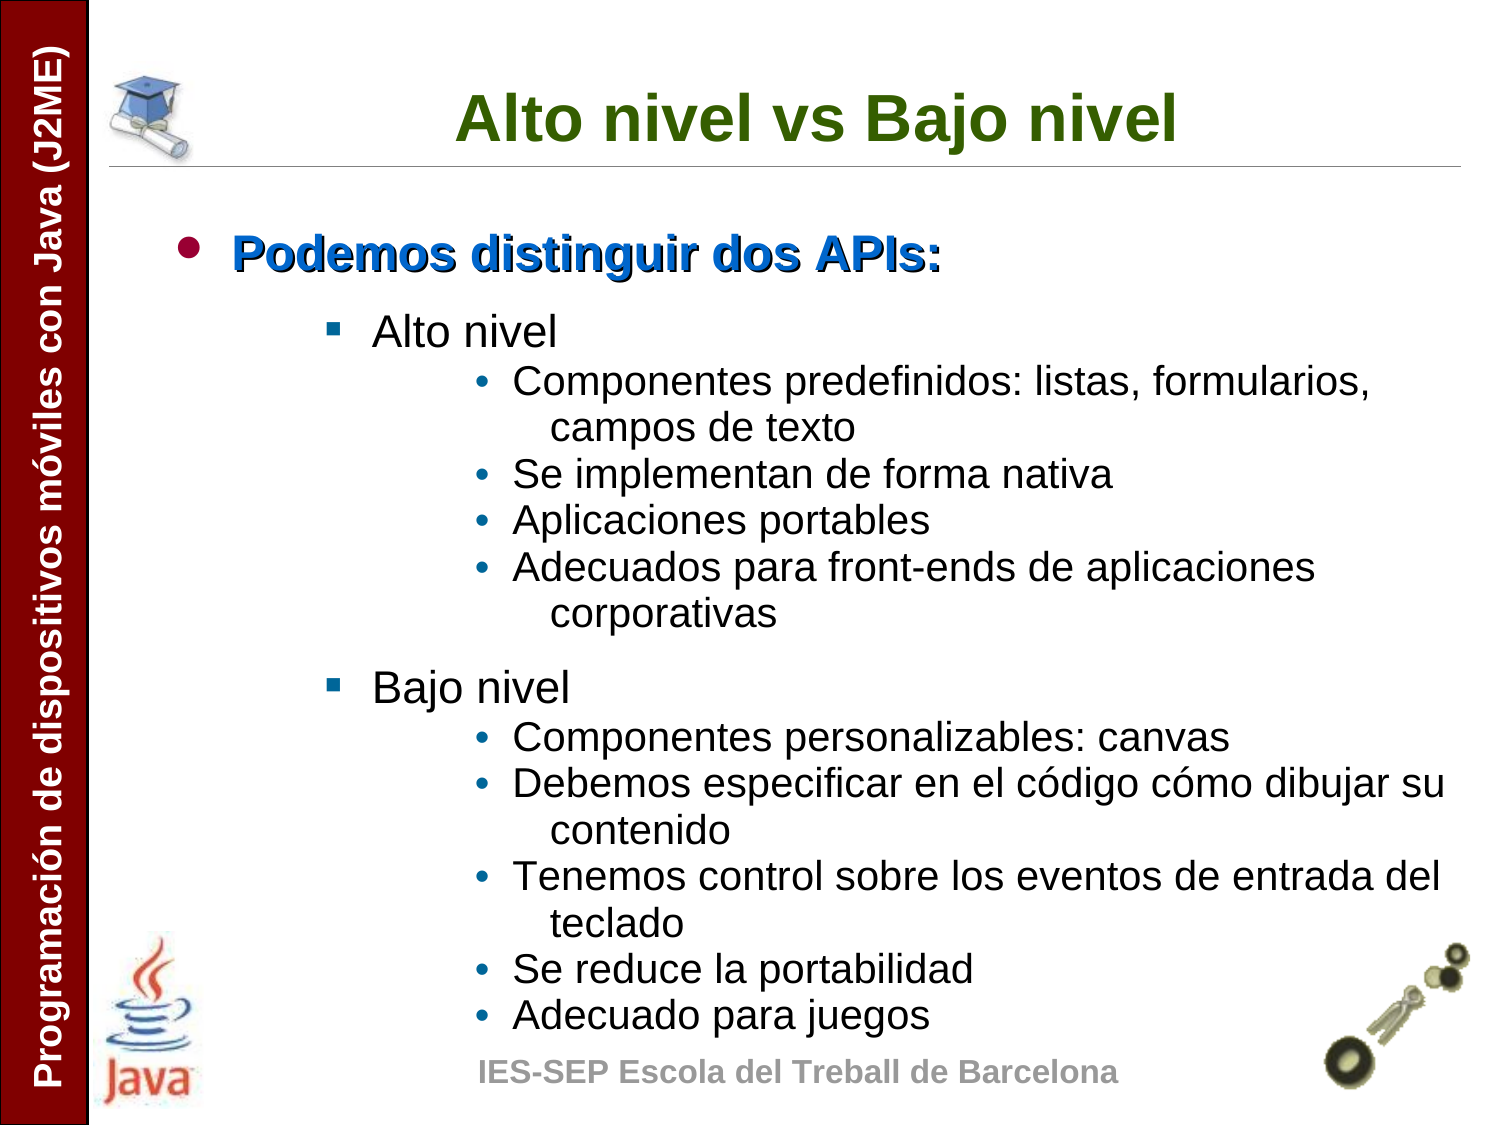

# Alto nivel vs Bajo nivel
Podemos distinguir dos APIs:
Alto nivel
Componentes predefinidos: listas, formularios, campos de texto
Se implementan de forma nativa
Aplicaciones portables
Adecuados para front-ends de aplicaciones corporativas
Bajo nivel
Componentes personalizables: canvas
Debemos especificar en el código cómo dibujar su contenido
Tenemos control sobre los eventos de entrada del teclado
Se reduce la portabilidad
Adecuado para juegos